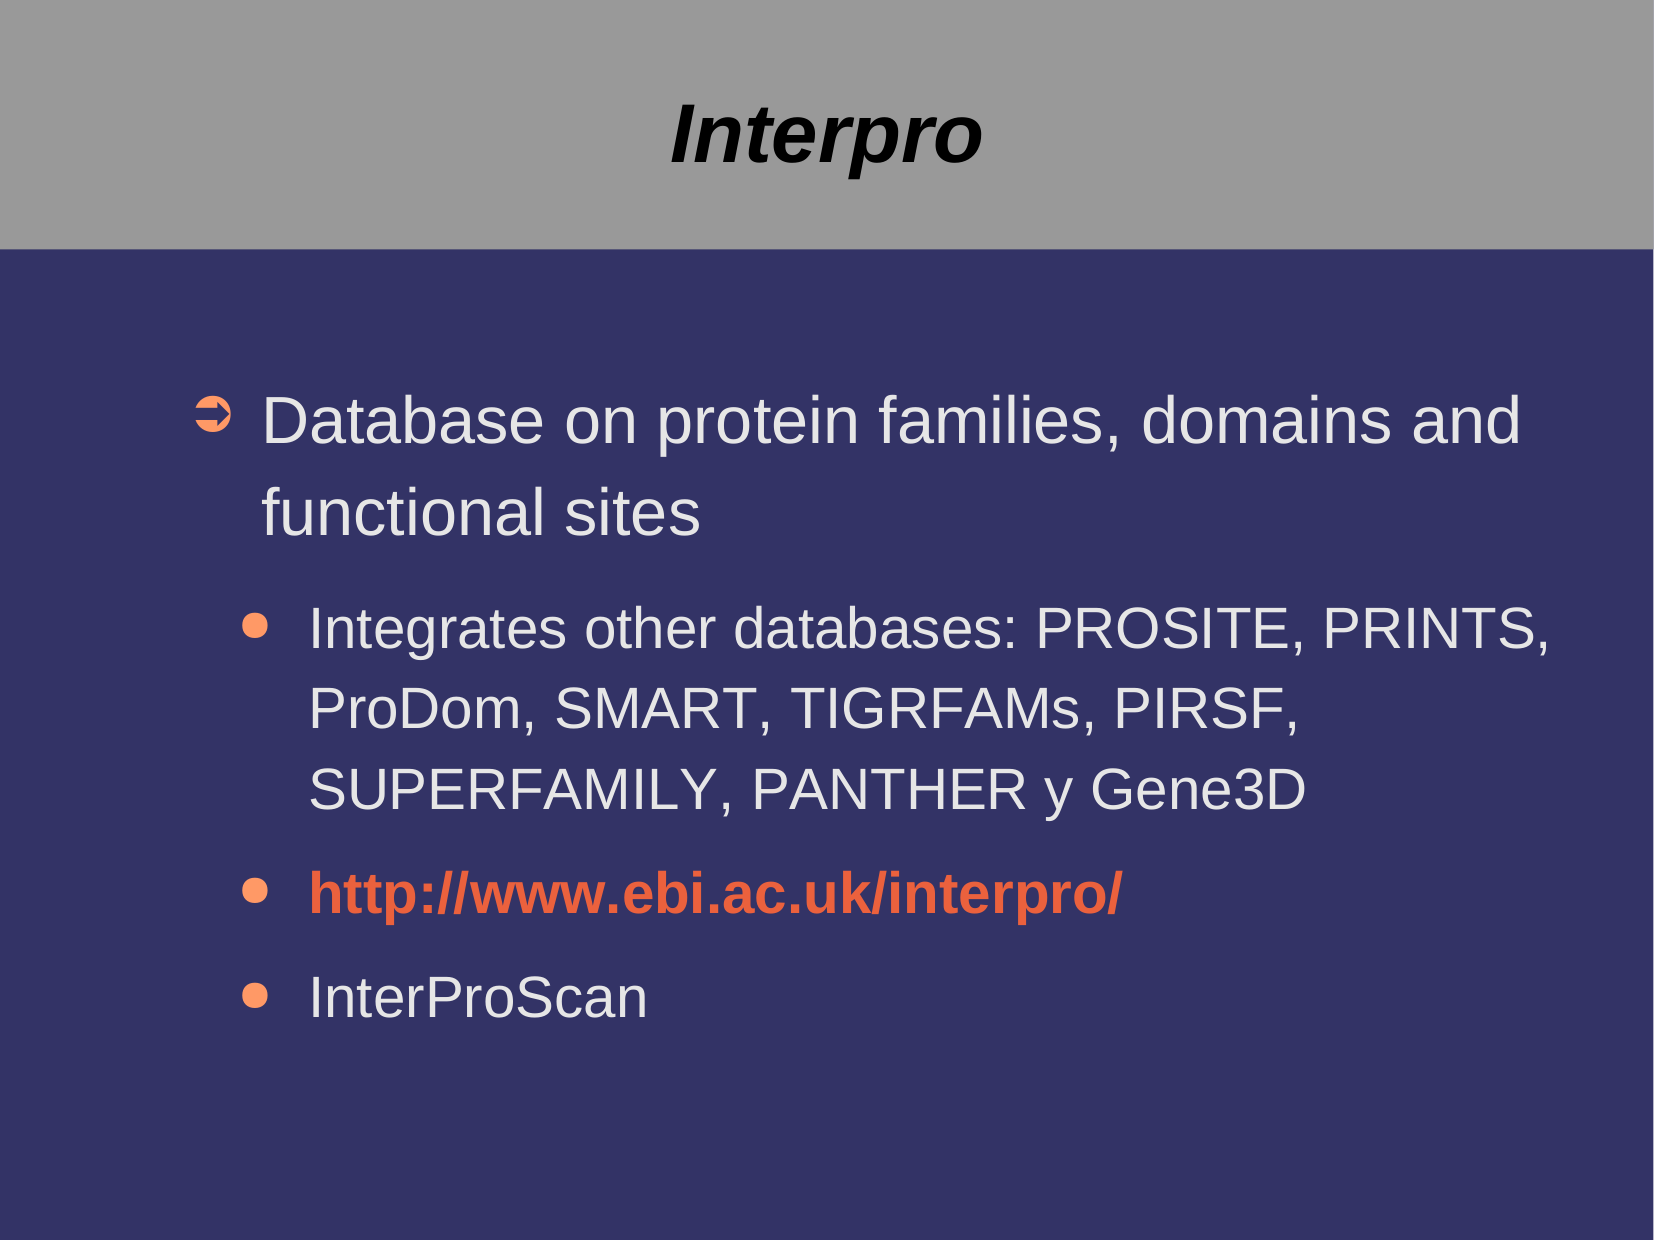

# Interpro
Database on protein families, domains and functional sites
Integrates other databases: PROSITE, PRINTS, ProDom, SMART, TIGRFAMs, PIRSF, SUPERFAMILY, PANTHER y Gene3D
http://www.ebi.ac.uk/interpro/
InterProScan